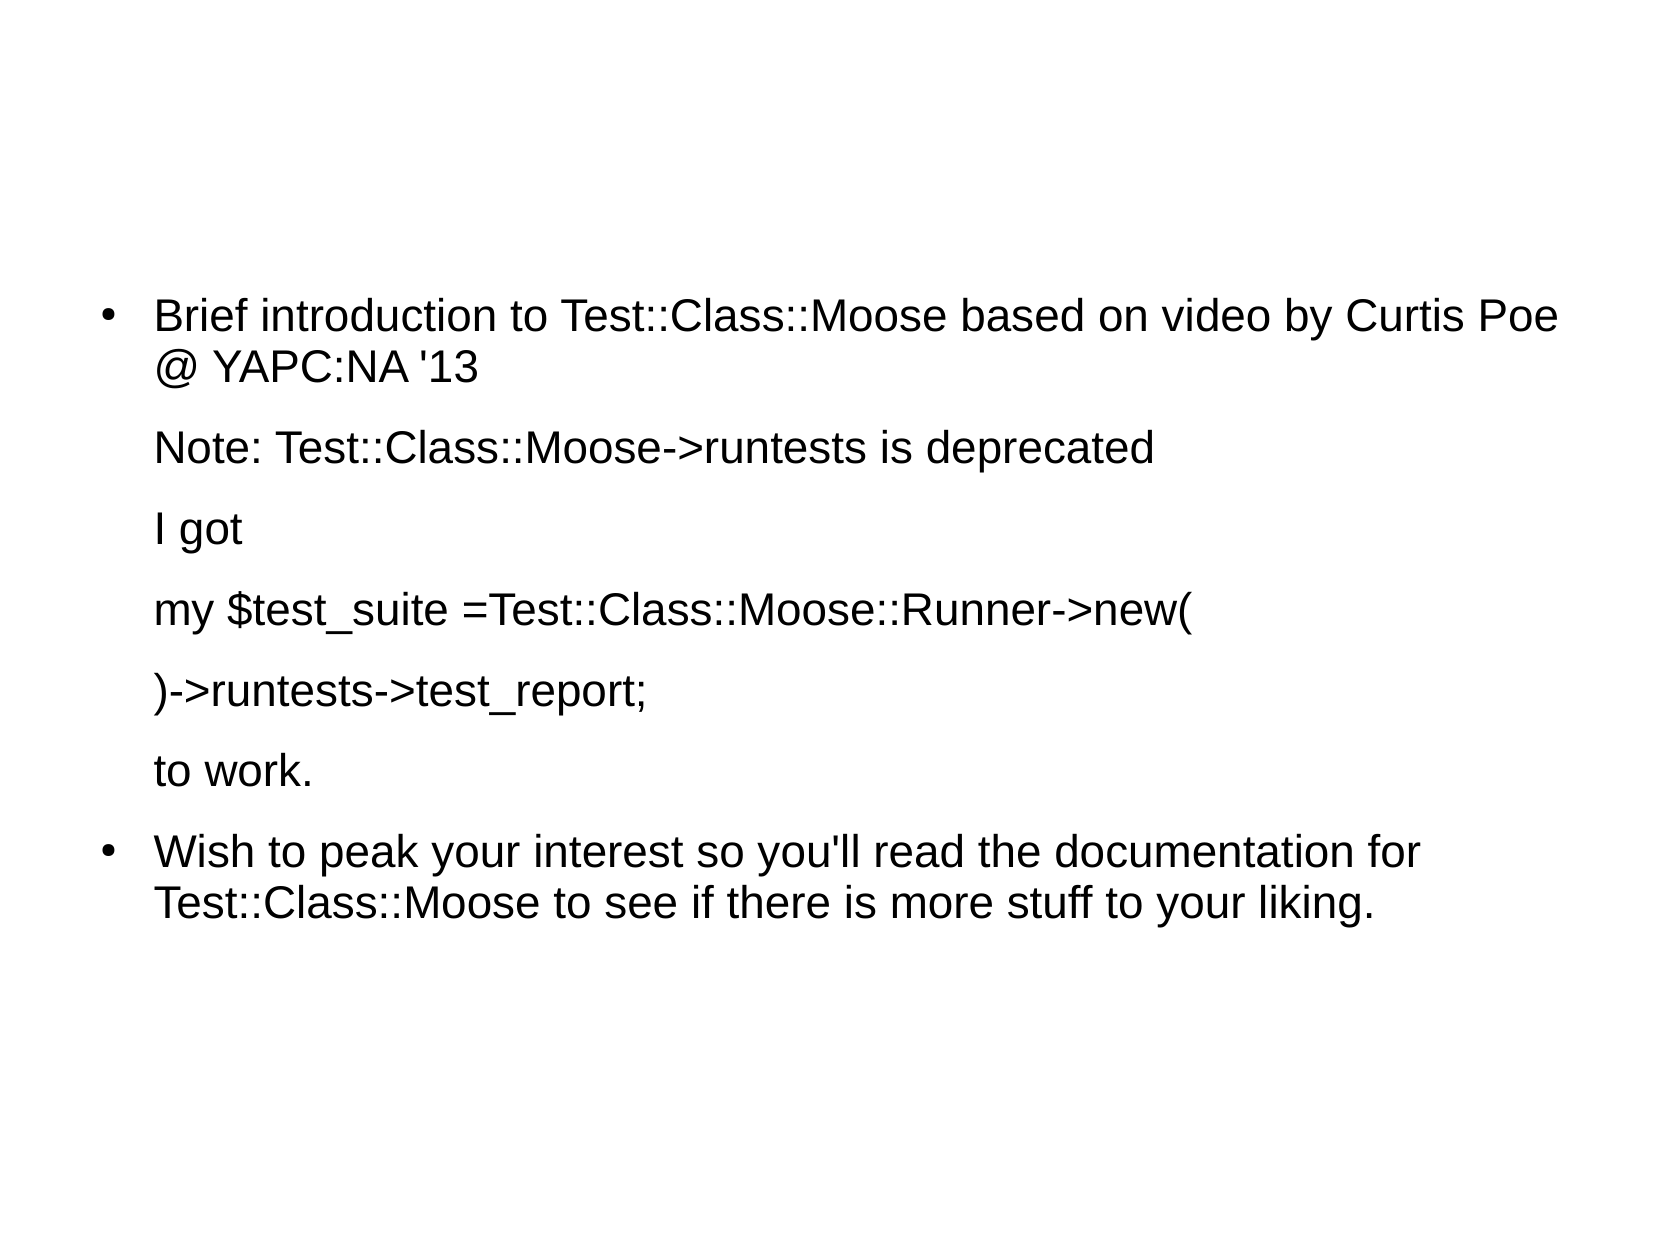

#
Brief introduction to Test::Class::Moose based on video by Curtis Poe @ YAPC:NA '13
Note: Test::Class::Moose->runtests is deprecated
I got
my $test_suite =Test::Class::Moose::Runner->new(
)->runtests->test_report;
to work.
Wish to peak your interest so you'll read the documentation for Test::Class::Moose to see if there is more stuff to your liking.